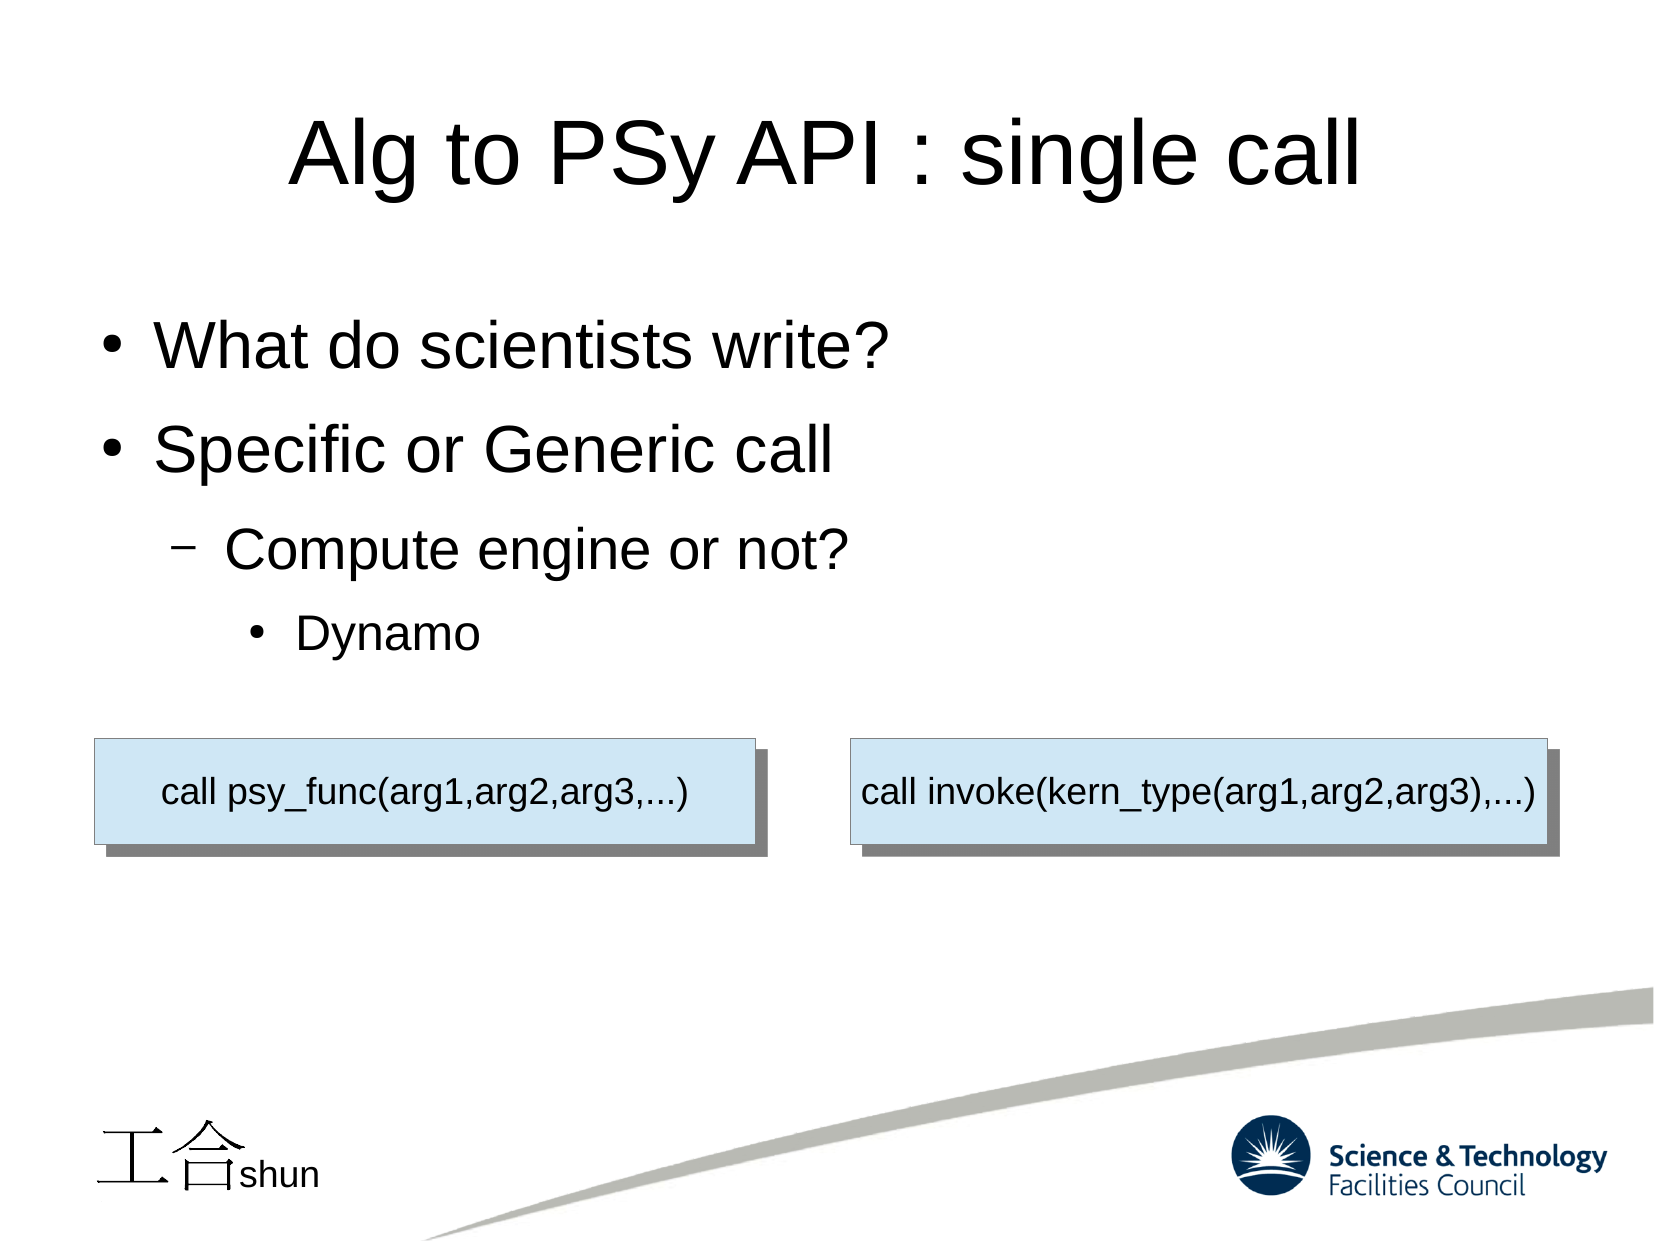

# Alg to PSy API : single call
What do scientists write?
Specific or Generic call
Compute engine or not?
Dynamo
call psy_func(arg1,arg2,arg3,...)
call invoke(kern_type(arg1,arg2,arg3),...)